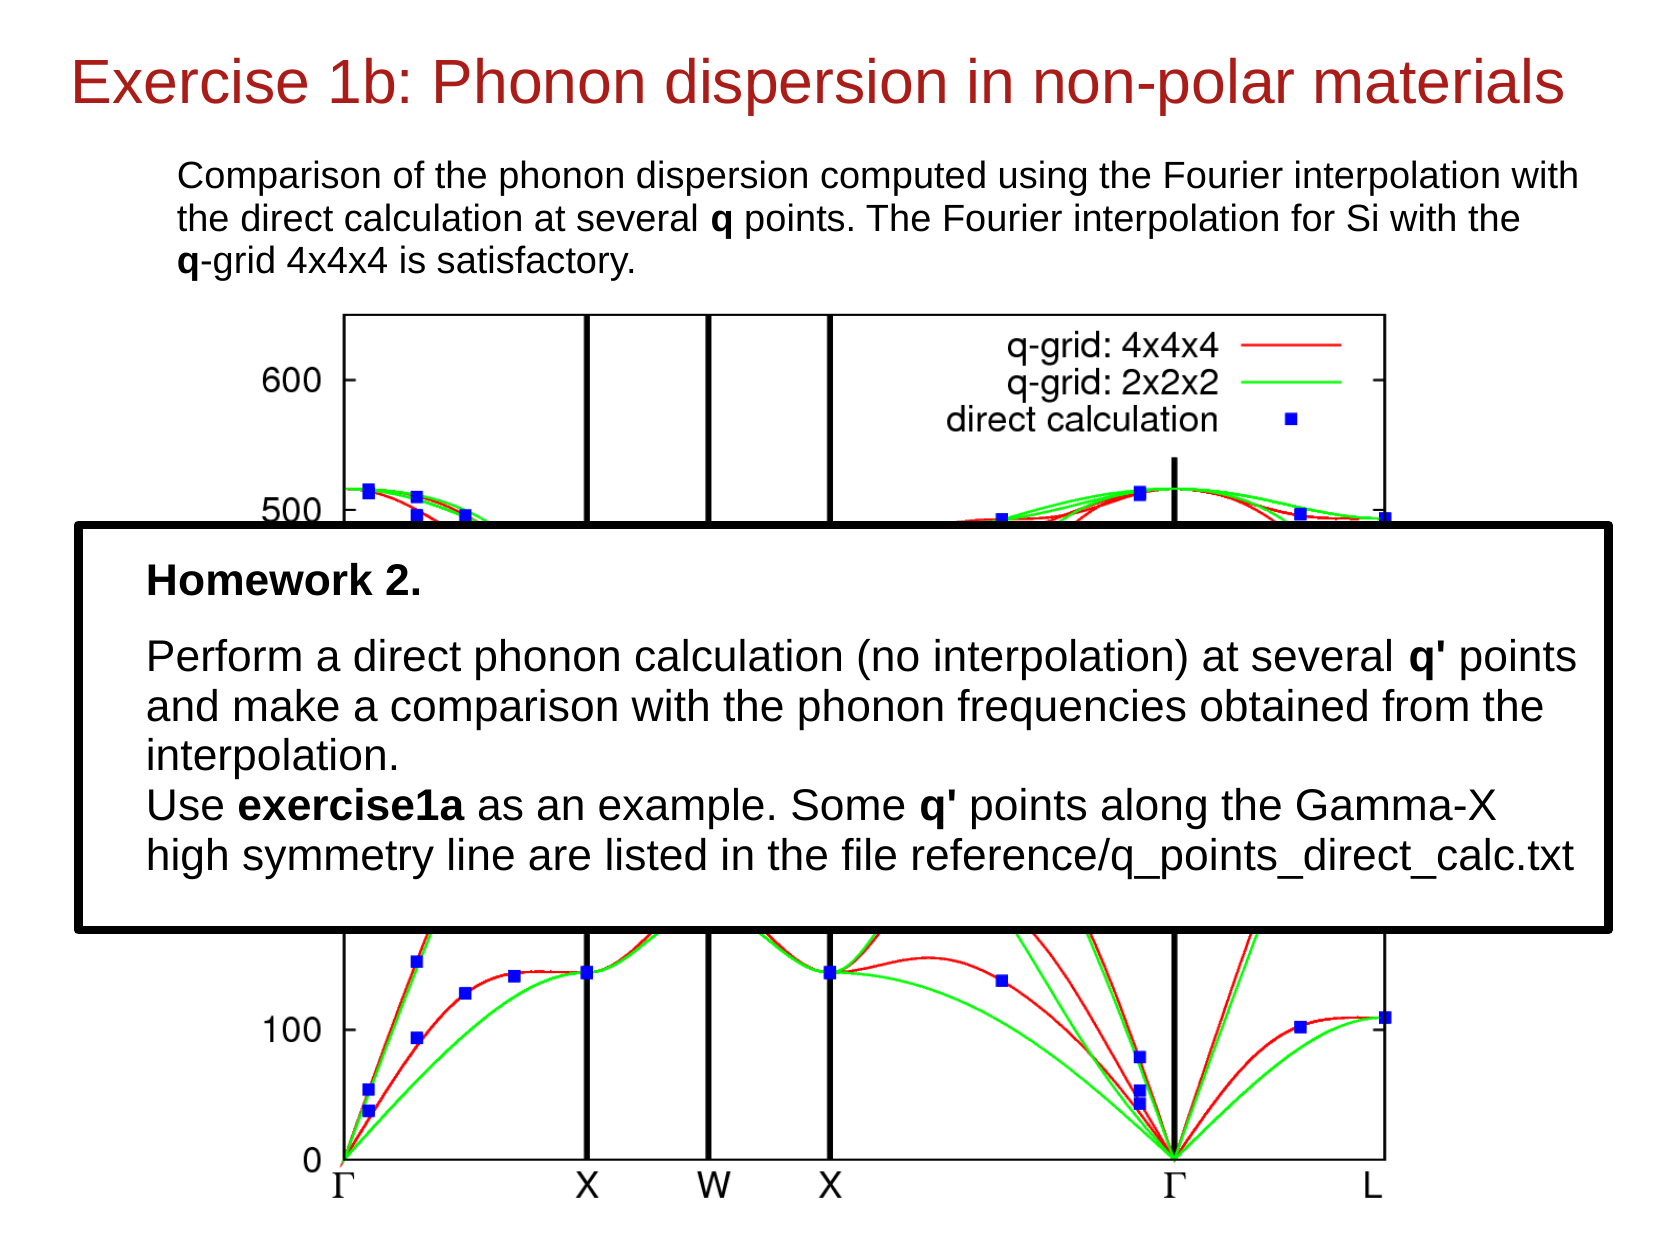

Exercise 1b: Phonon dispersion in non-polar materials
# Comparison of the phonon dispersion computed using the Fourier interpolation with the direct calculation at several q points. The Fourier interpolation for Si with the q-grid 4x4x4 is satisfactory.
Homework 2.
Perform a direct phonon calculation (no interpolation) at several q' points and make a comparison with the phonon frequencies obtained from the interpolation. Use exercise1a as an example. Some q' points along the Gamma-X high symmetry line are listed in the file reference/q_points_direct_calc.txt